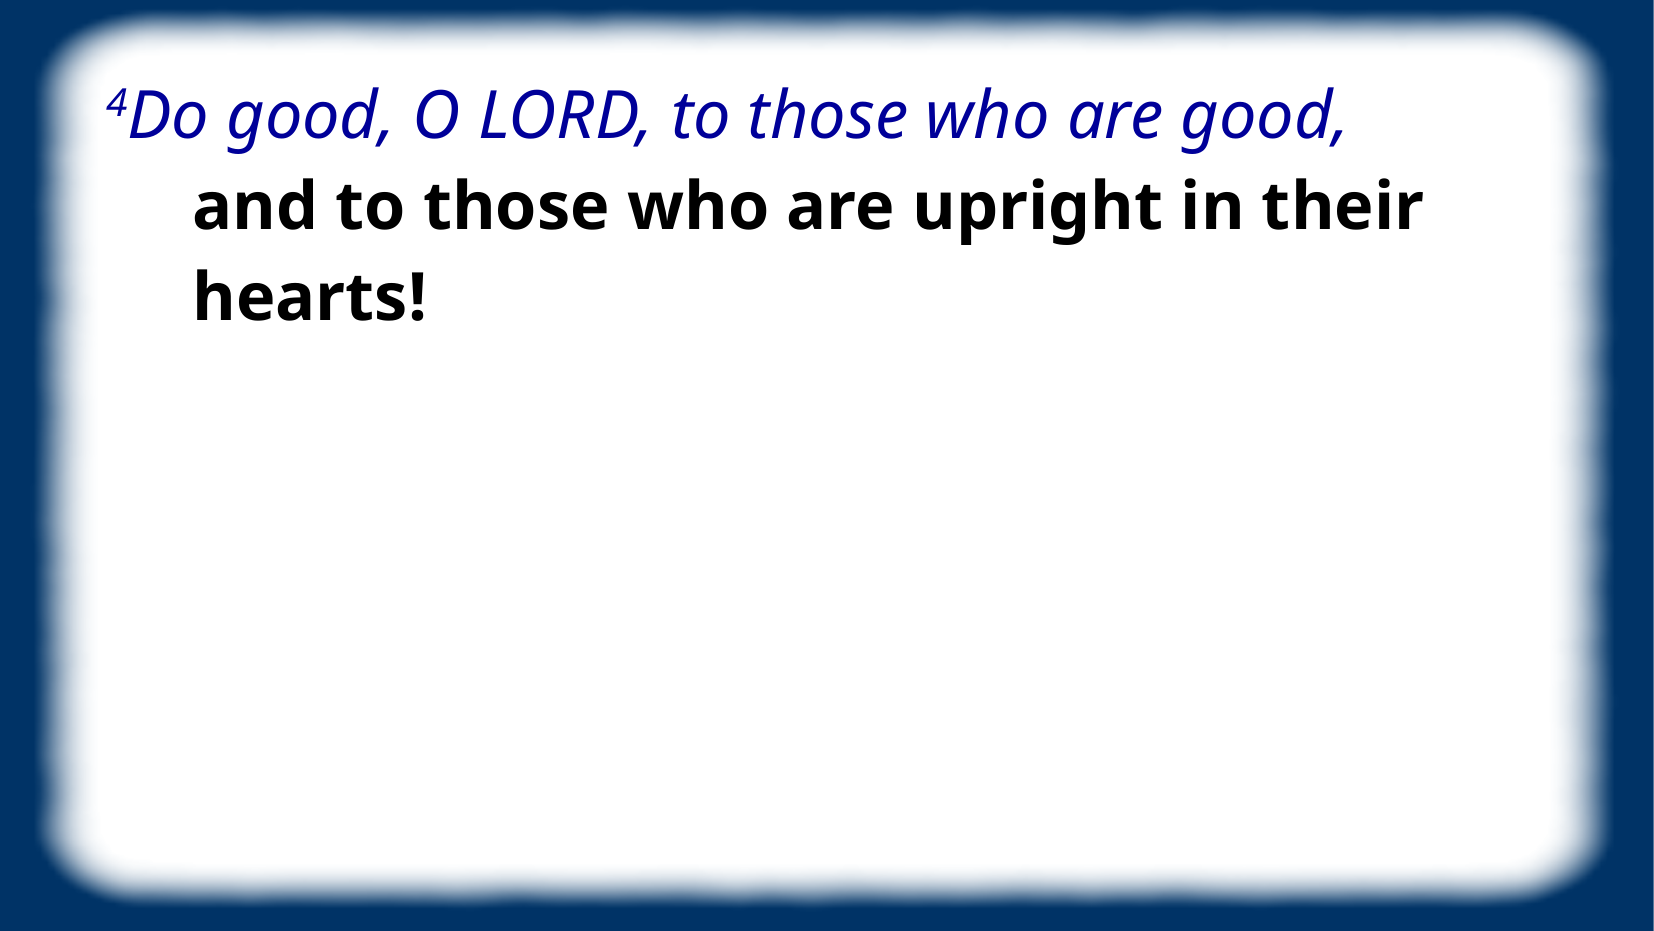

4Do good, O LORD, to those who are good,
 and to those who are upright in their
 hearts!